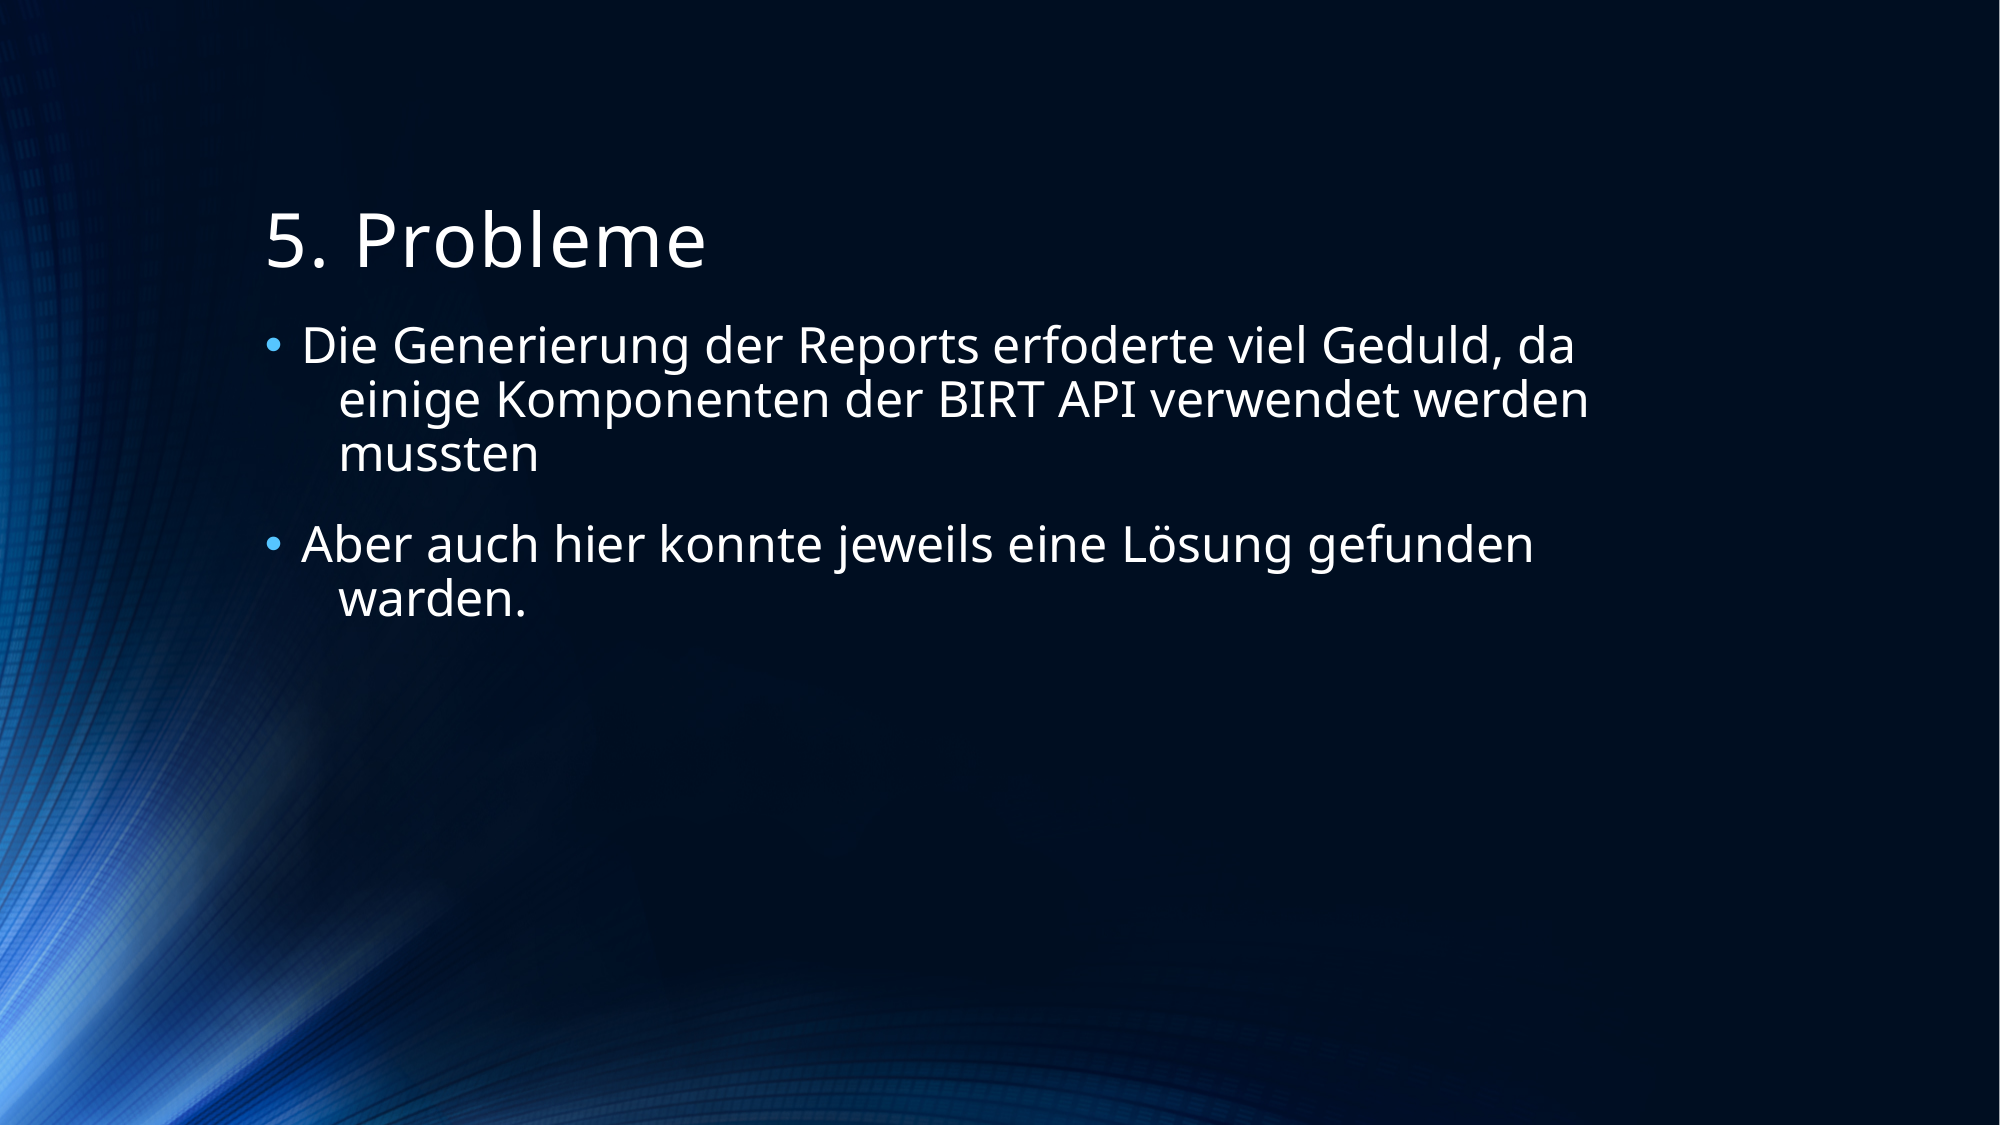

# 5. Probleme
Die Generierung der Reports erfoderte viel Geduld, da einige Komponenten der BIRT API verwendet werden mussten
Aber auch hier konnte jeweils eine Lösung gefunden warden.